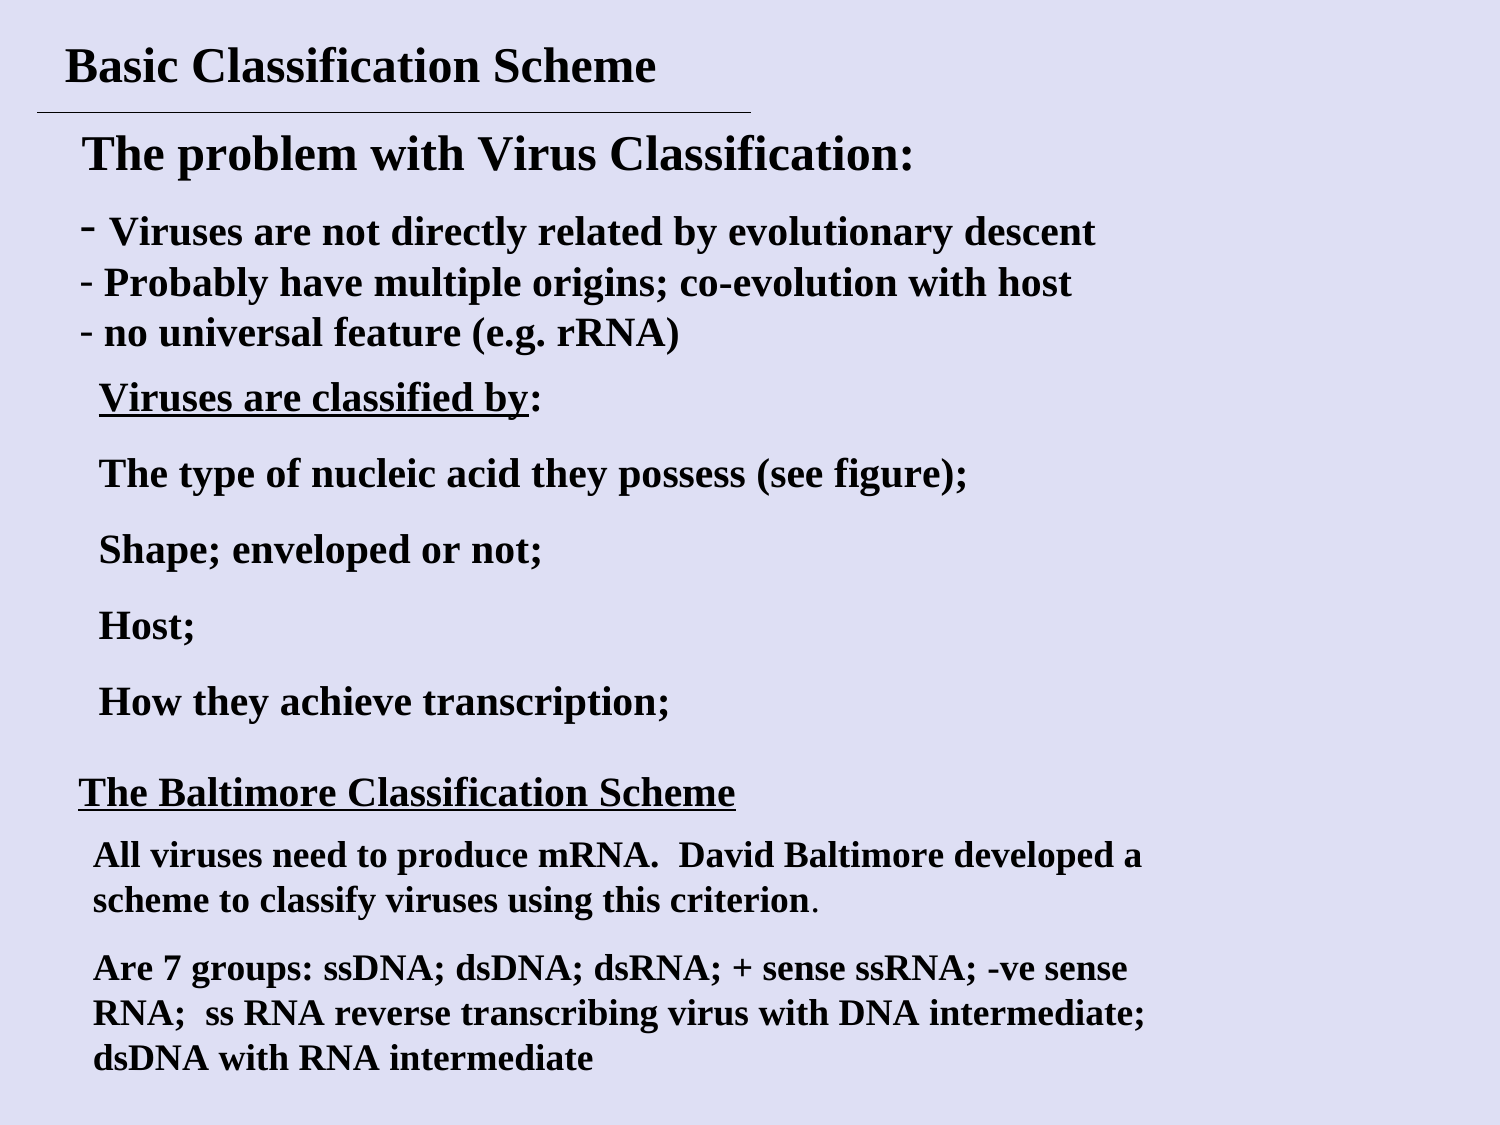

Basic Classification Scheme
The problem with Virus Classification:
 Viruses are not directly related by evolutionary descent
 Probably have multiple origins; co-evolution with host
 no universal feature (e.g. rRNA)
Viruses are classified by:
The type of nucleic acid they possess (see figure);
Shape; enveloped or not;
Host;
How they achieve transcription;
The Baltimore Classification Scheme
All viruses need to produce mRNA. David Baltimore developed a scheme to classify viruses using this criterion.
Are 7 groups: ssDNA; dsDNA; dsRNA; + sense ssRNA; -ve sense RNA; ss RNA reverse transcribing virus with DNA intermediate; dsDNA with RNA intermediate